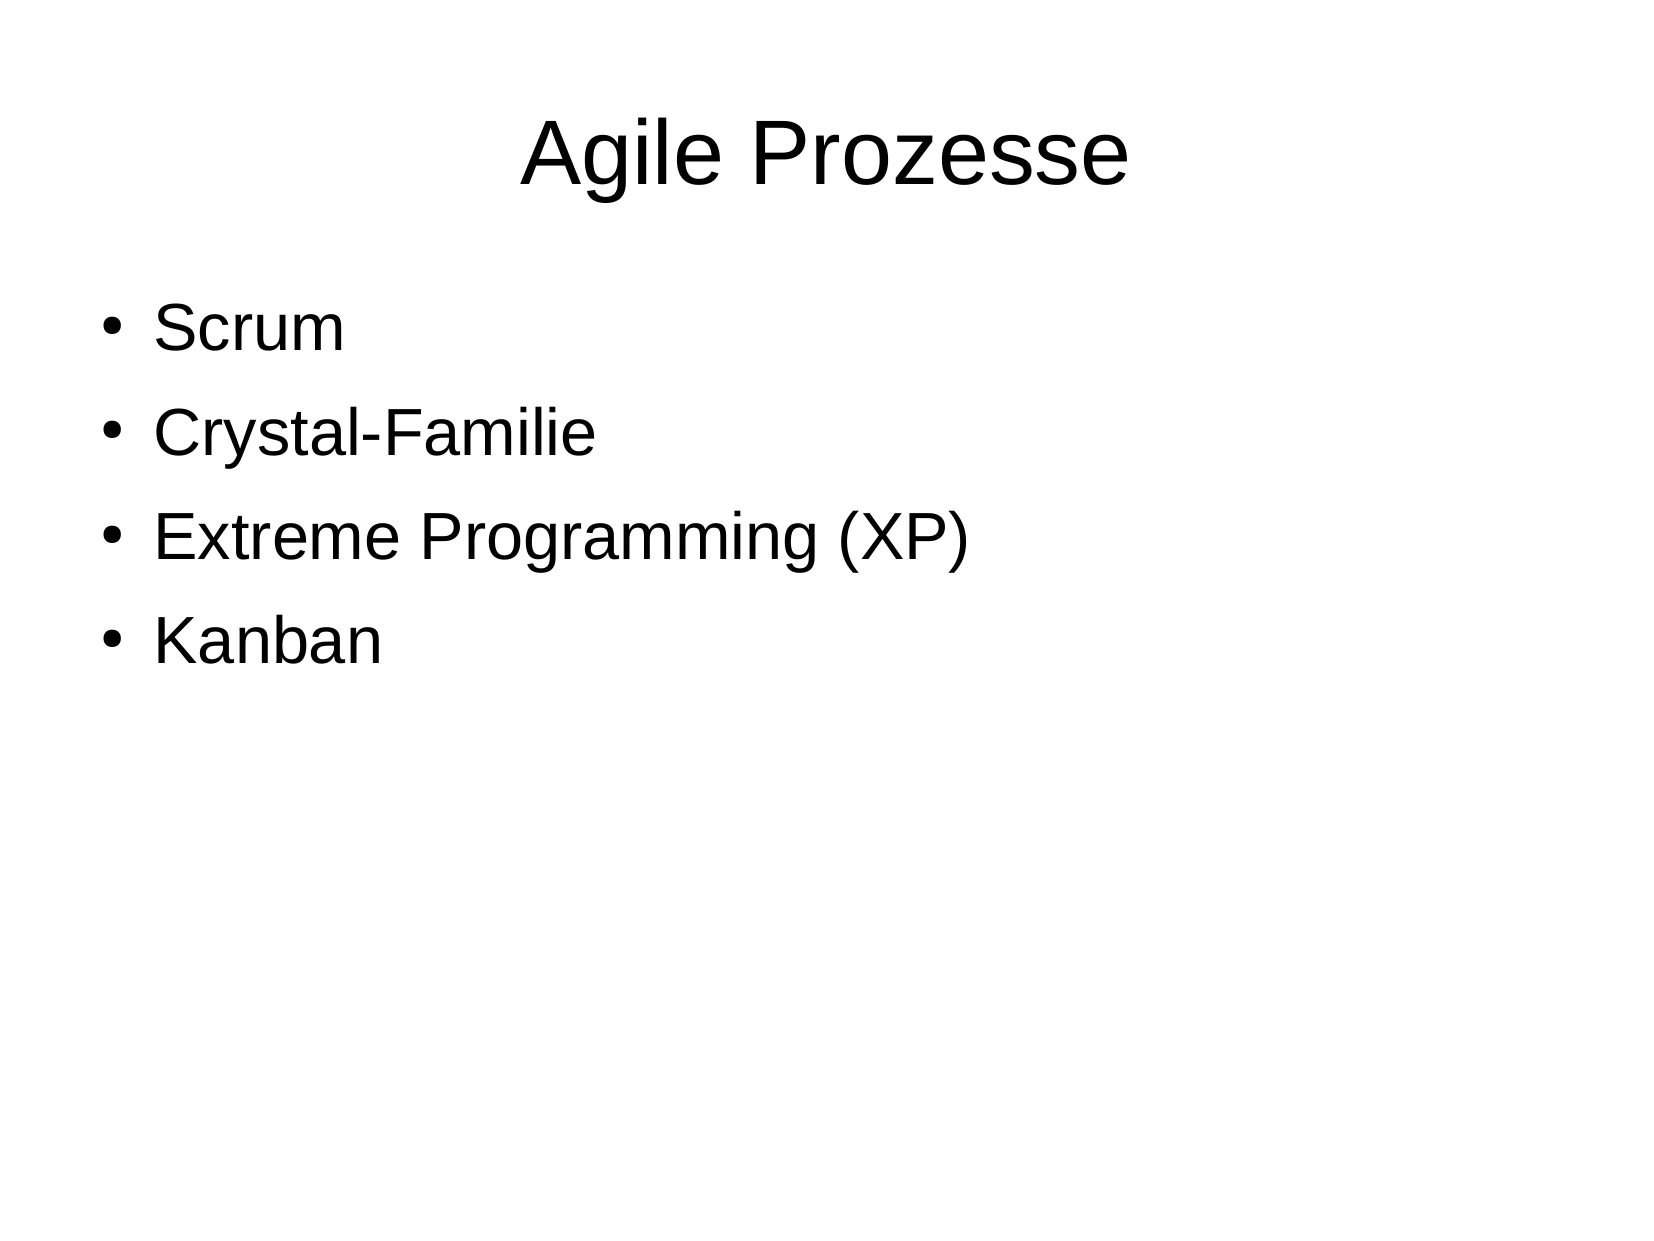

# Agile Prozesse
Scrum
Crystal-Familie
Extreme Programming (XP)
Kanban